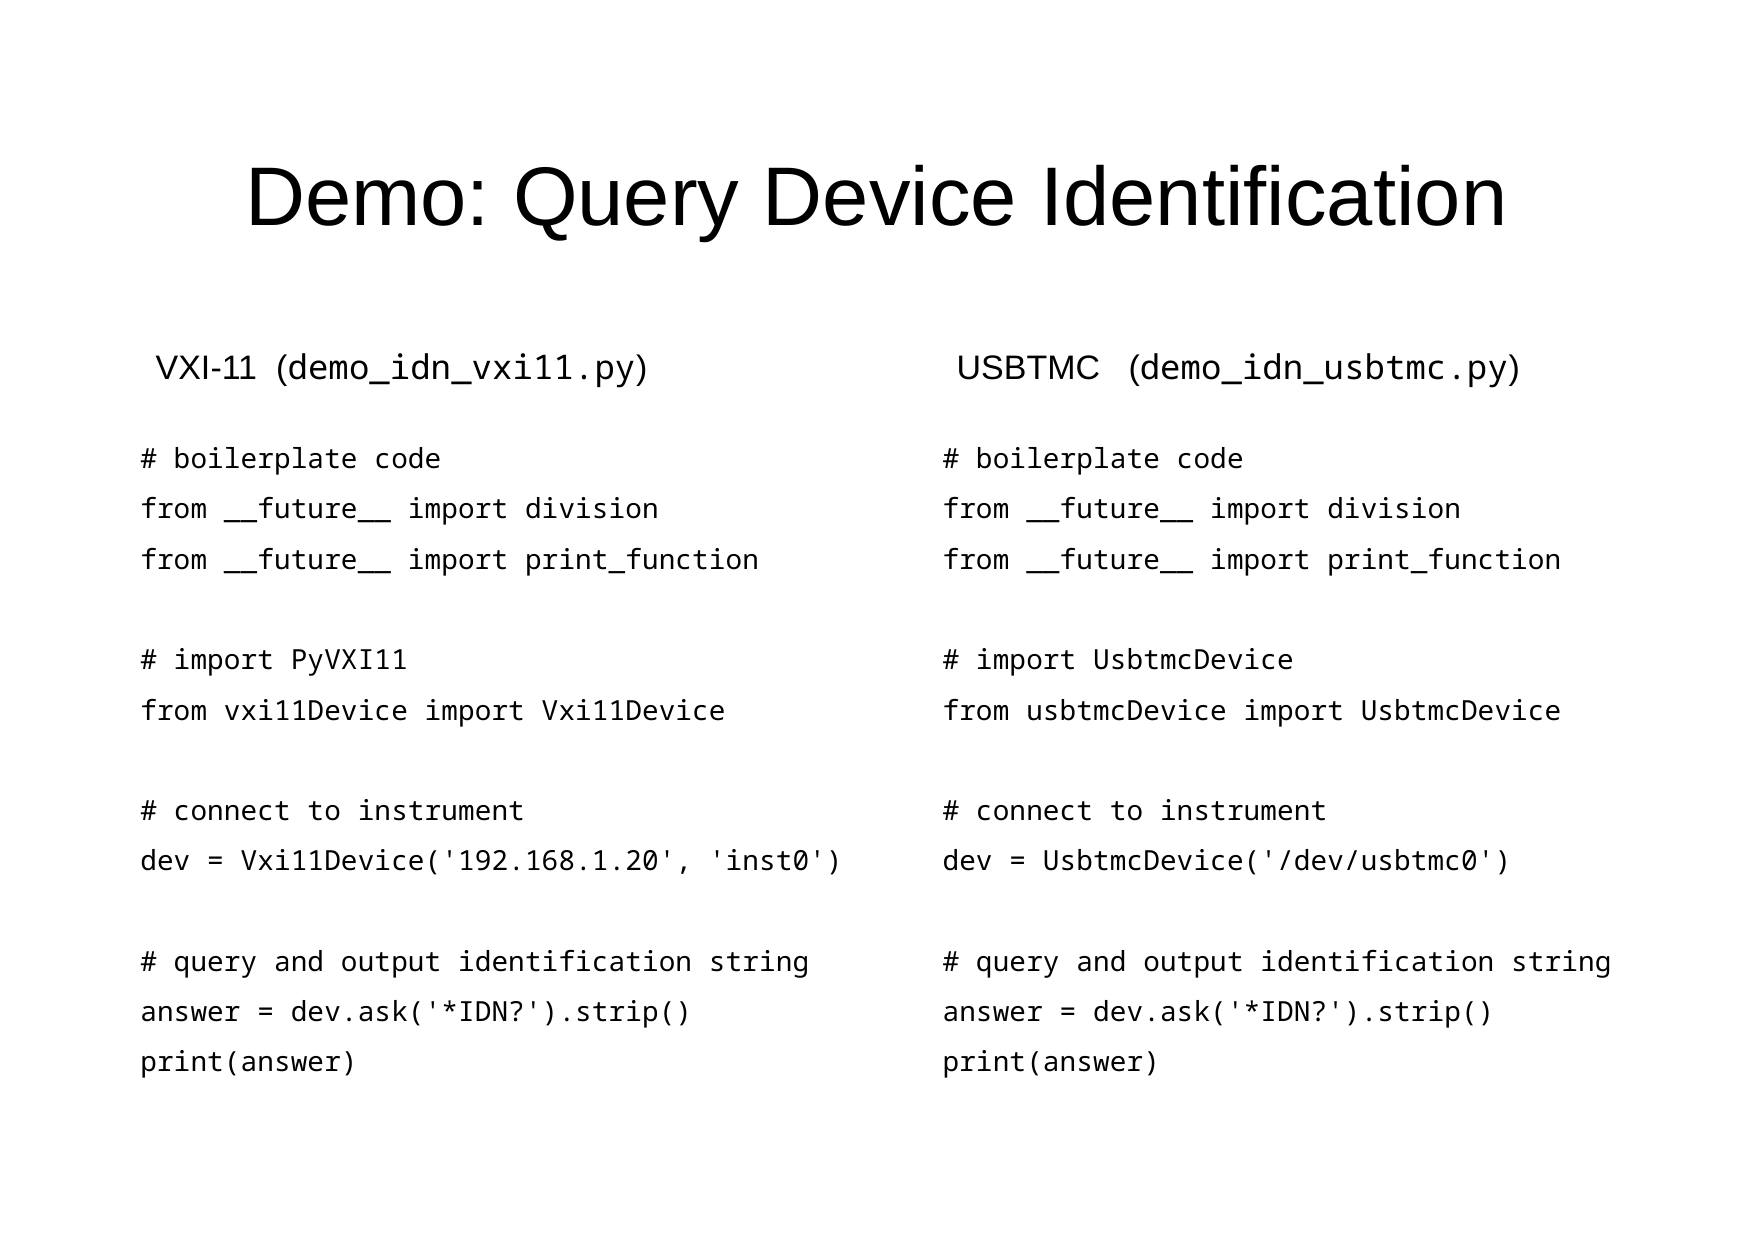

# Demo: Query Device Identification
VXI-11 (demo_idn_vxi11.py)
USBTMC (demo_idn_usbtmc.py)
# boilerplate code
from __future__ import division
from __future__ import print_function
# import PyVXI11
from vxi11Device import Vxi11Device
# connect to instrument
dev = Vxi11Device('192.168.1.20', 'inst0')
# query and output identification string
answer = dev.ask('*IDN?').strip()
print(answer)
# boilerplate code
from __future__ import division
from __future__ import print_function
# import UsbtmcDevice
from usbtmcDevice import UsbtmcDevice
# connect to instrument
dev = UsbtmcDevice('/dev/usbtmc0')
# query and output identification string
answer = dev.ask('*IDN?').strip()
print(answer)